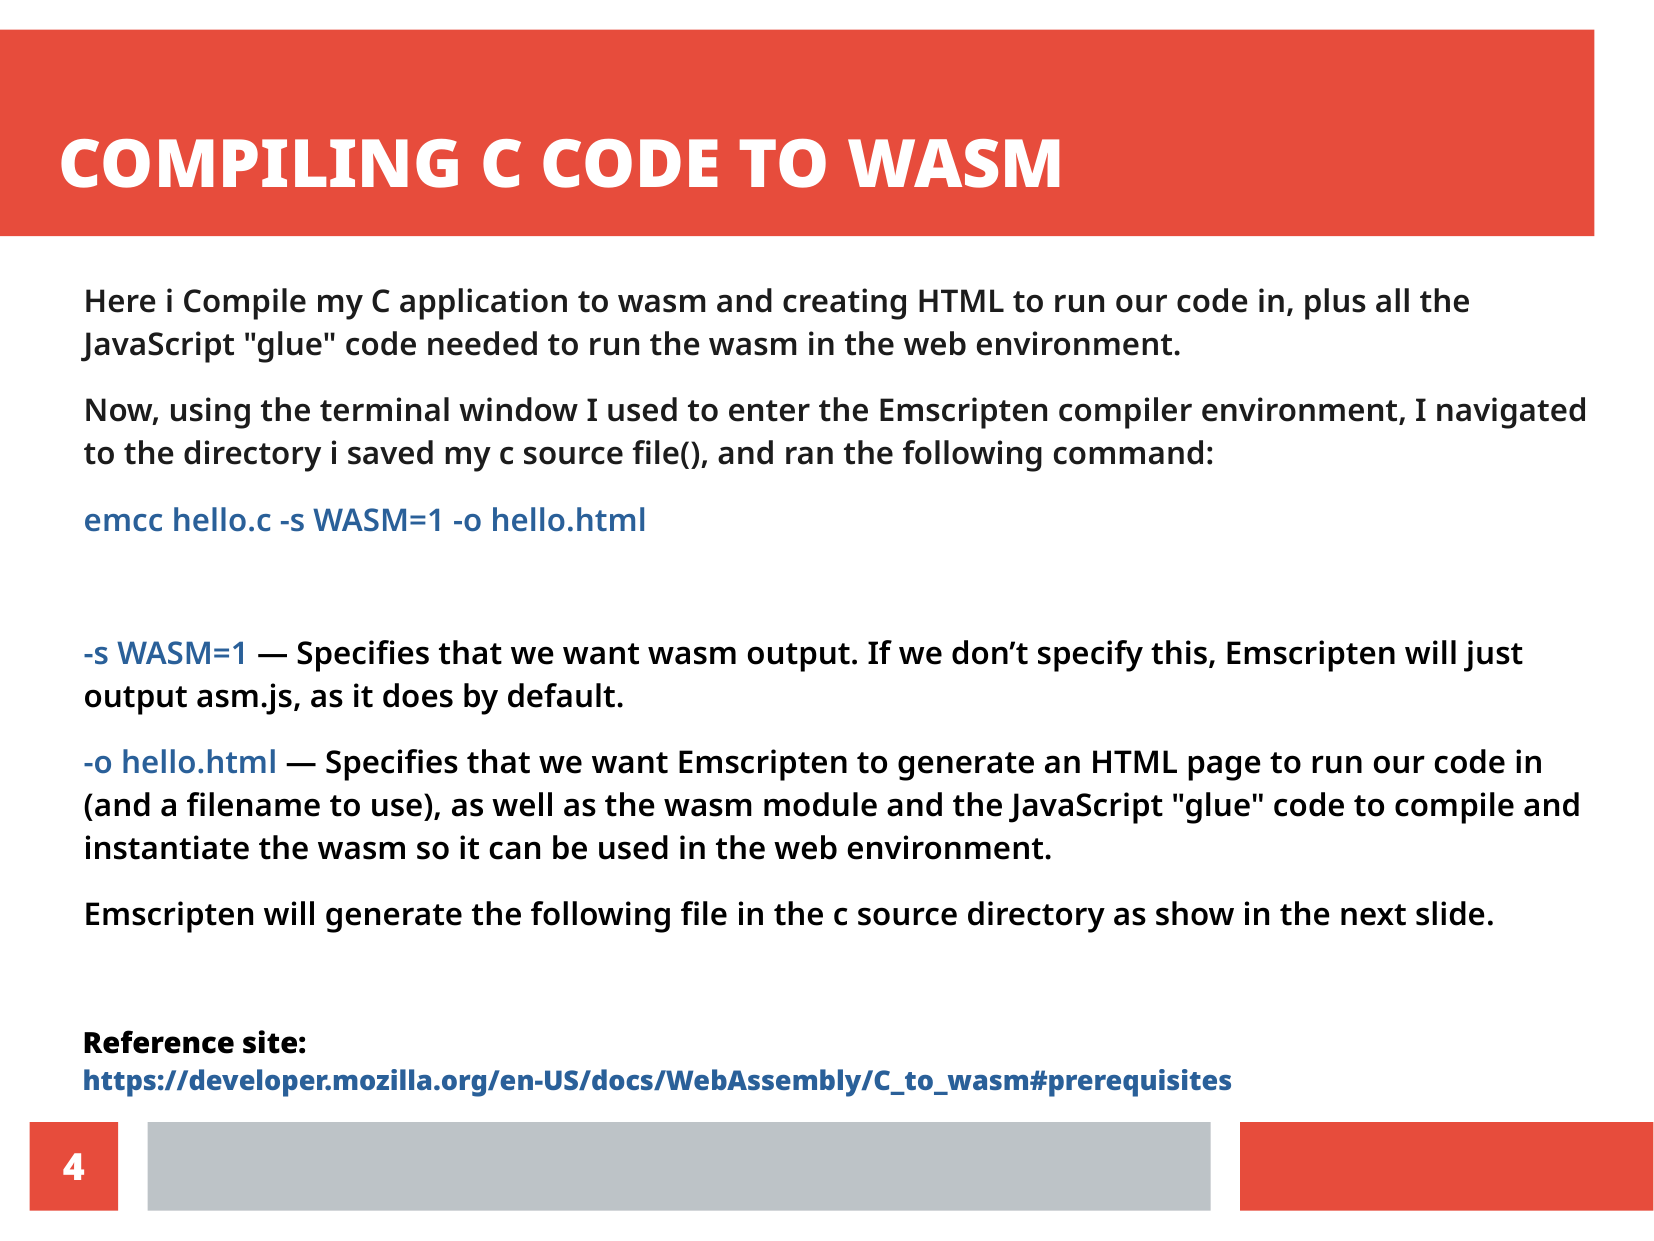

# COMPILING C CODE TO WASM
Here i Compile my C application to wasm and creating HTML to run our code in, plus all the JavaScript "glue" code needed to run the wasm in the web environment.
Now, using the terminal window I used to enter the Emscripten compiler environment, I navigated to the directory i saved my c source file(), and ran the following command:
emcc hello.c -s WASM=1 -o hello.html
-s WASM=1 — Specifies that we want wasm output. If we don’t specify this, Emscripten will just output asm.js, as it does by default.
-o hello.html — Specifies that we want Emscripten to generate an HTML page to run our code in (and a filename to use), as well as the wasm module and the JavaScript "glue" code to compile and instantiate the wasm so it can be used in the web environment.
Emscripten will generate the following file in the c source directory as show in the next slide.
Reference site: https://developer.mozilla.org/en-US/docs/WebAssembly/C_to_wasm#prerequisites
4